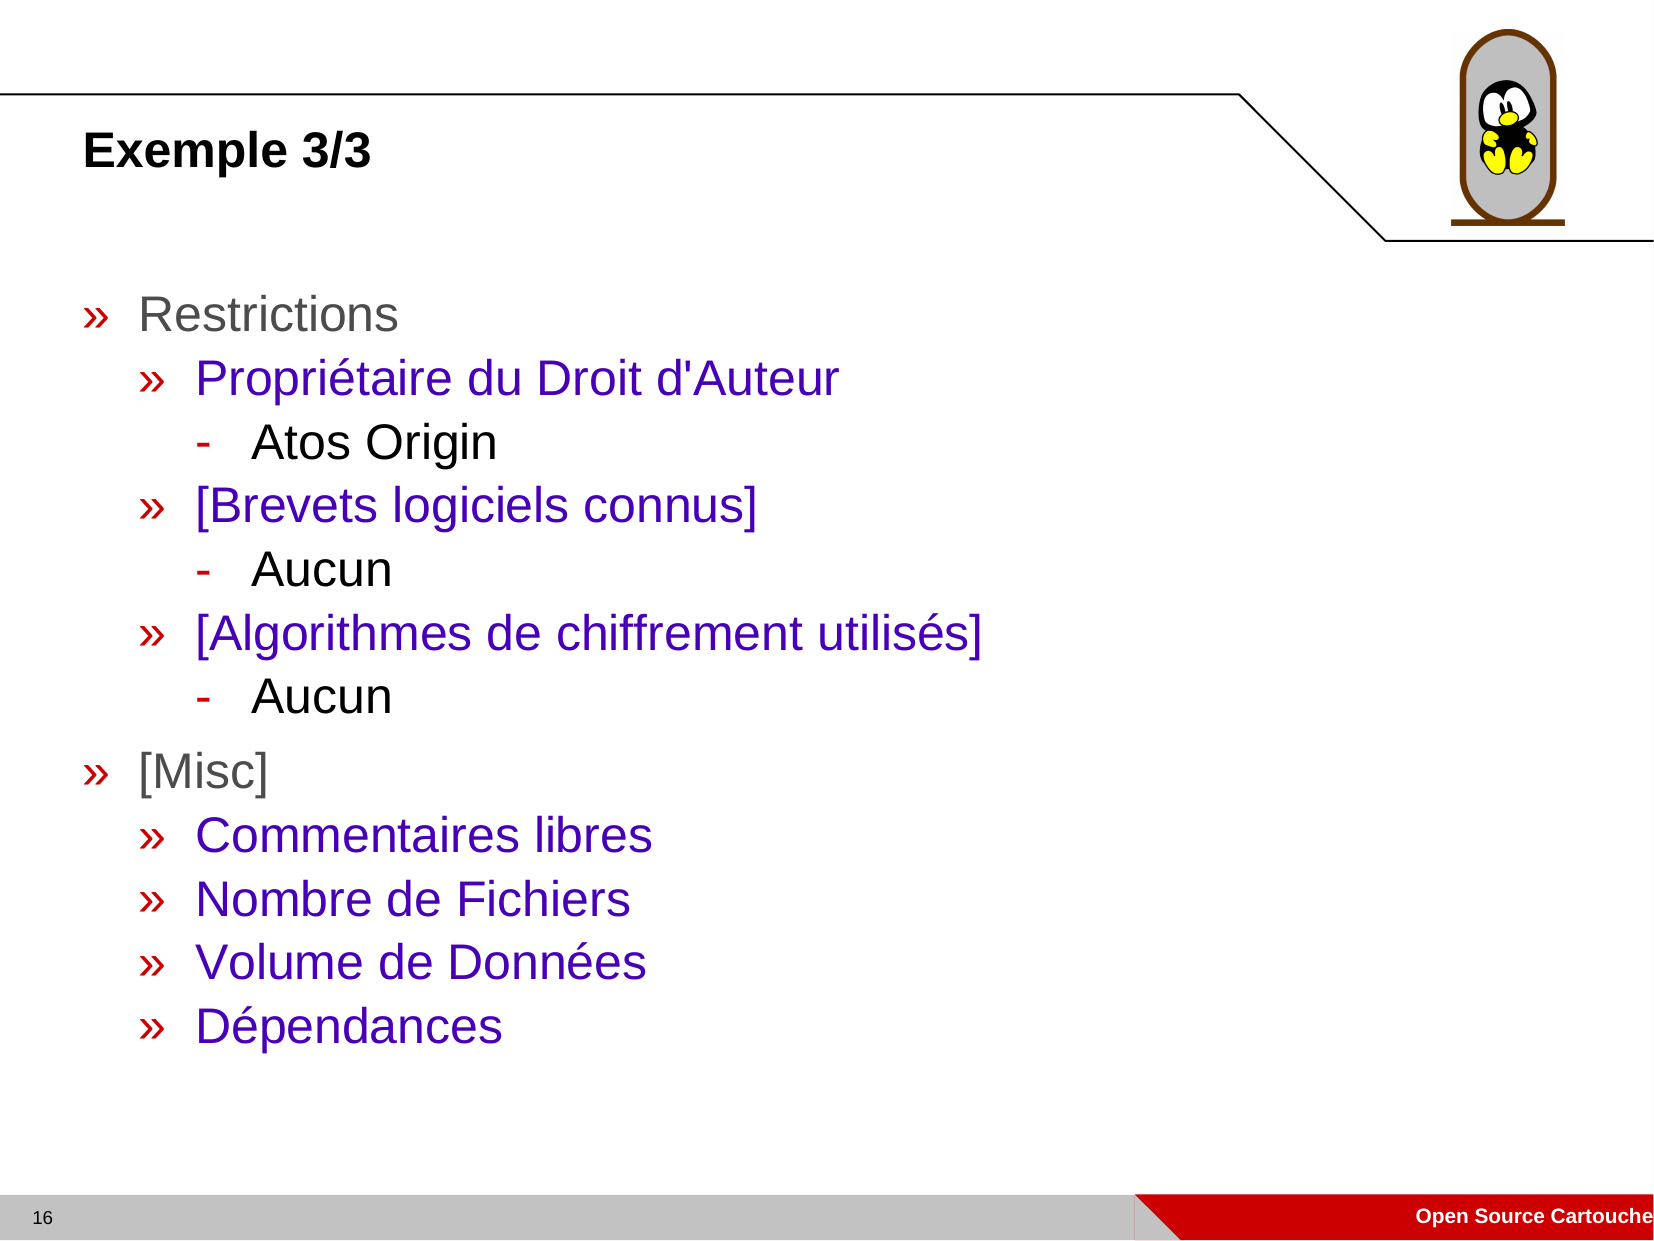

# Exemple 3/3
Restrictions
Propriétaire du Droit d'Auteur
Atos Origin
[Brevets logiciels connus]
Aucun
[Algorithmes de chiffrement utilisés]
Aucun
[Misc]
Commentaires libres
Nombre de Fichiers
Volume de Données
Dépendances